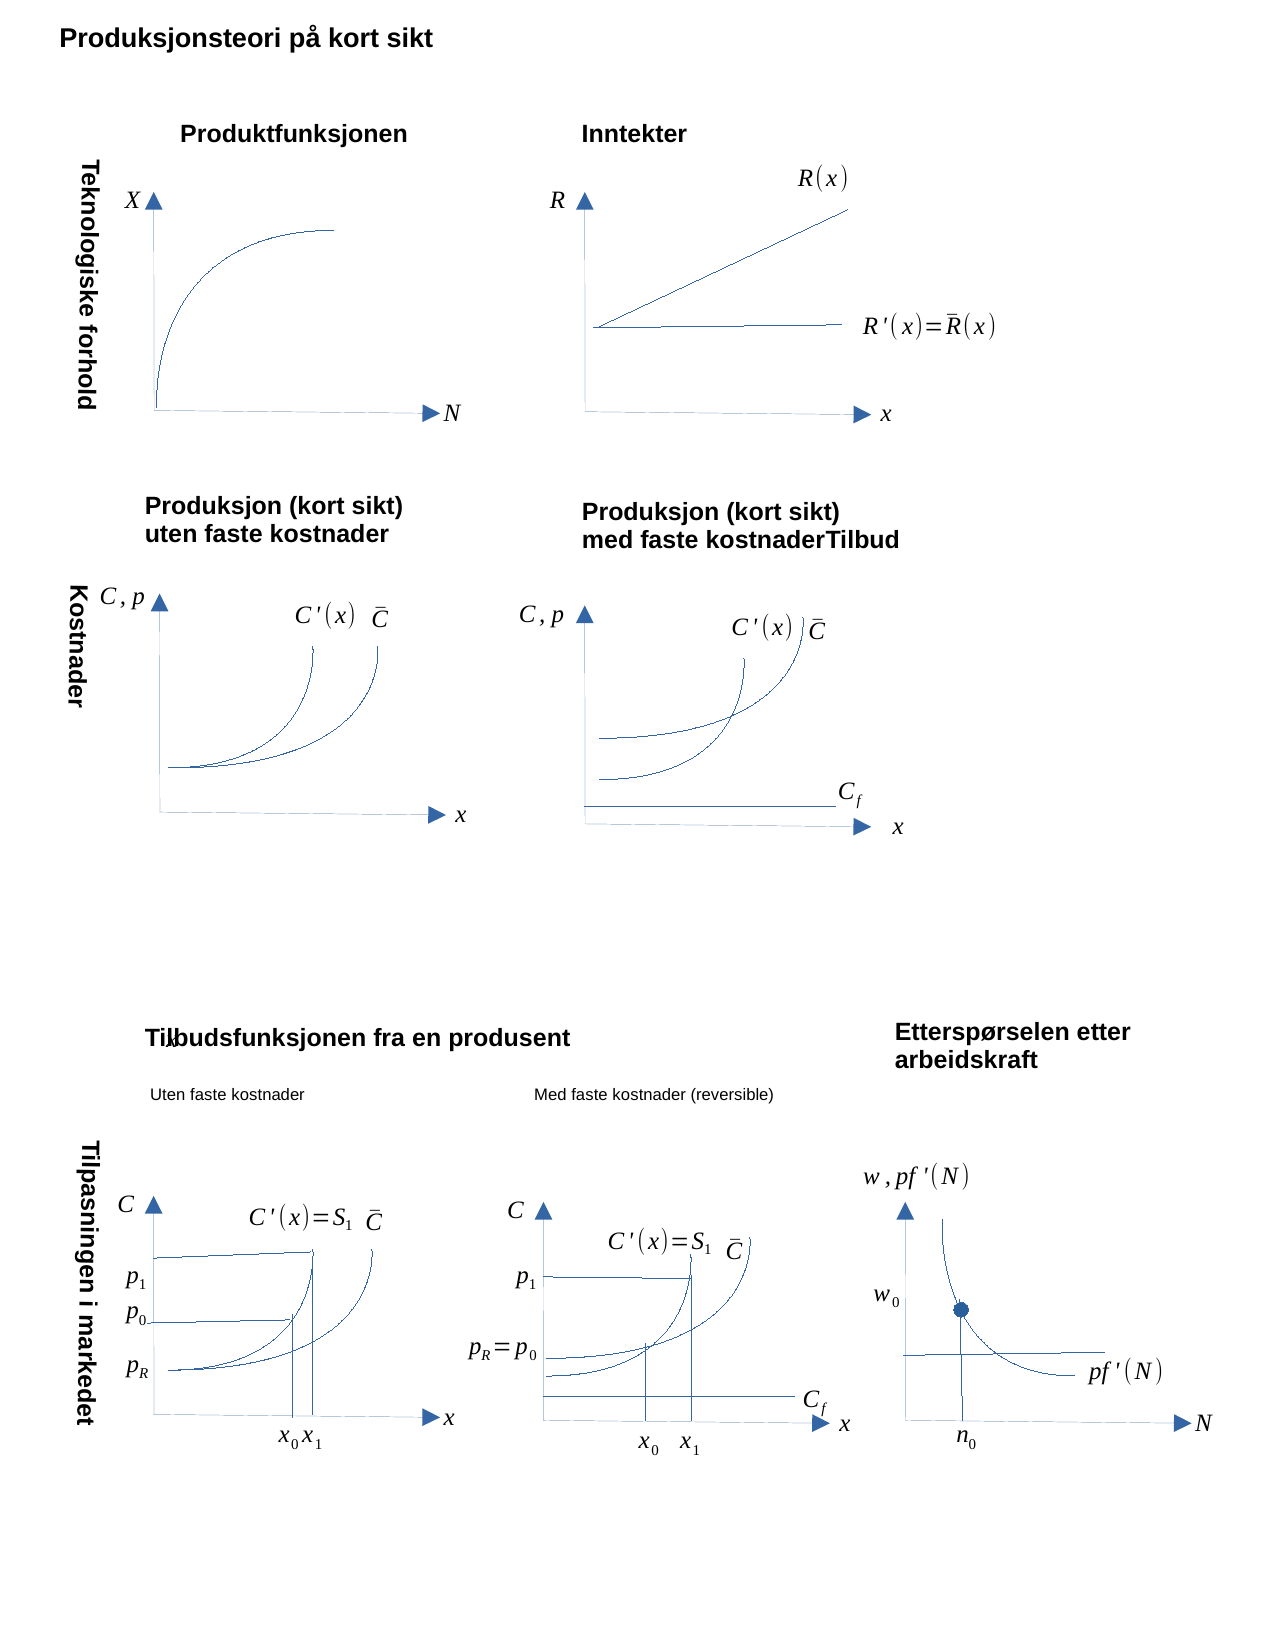

Produksjonsteori på kort sikt
Inntekter
Produktfunksjonen
Teknologiske forhold
Produksjon (kort sikt)
uten faste kostnader
Produksjon (kort sikt)
med faste kostnaderTilbud
Kostnader
Etterspørselen etter
arbeidskraft
Tilbudsfunksjonen fra en produsent
Uten faste kostnader
Med faste kostnader (reversible)
Tilpasningen i markedet